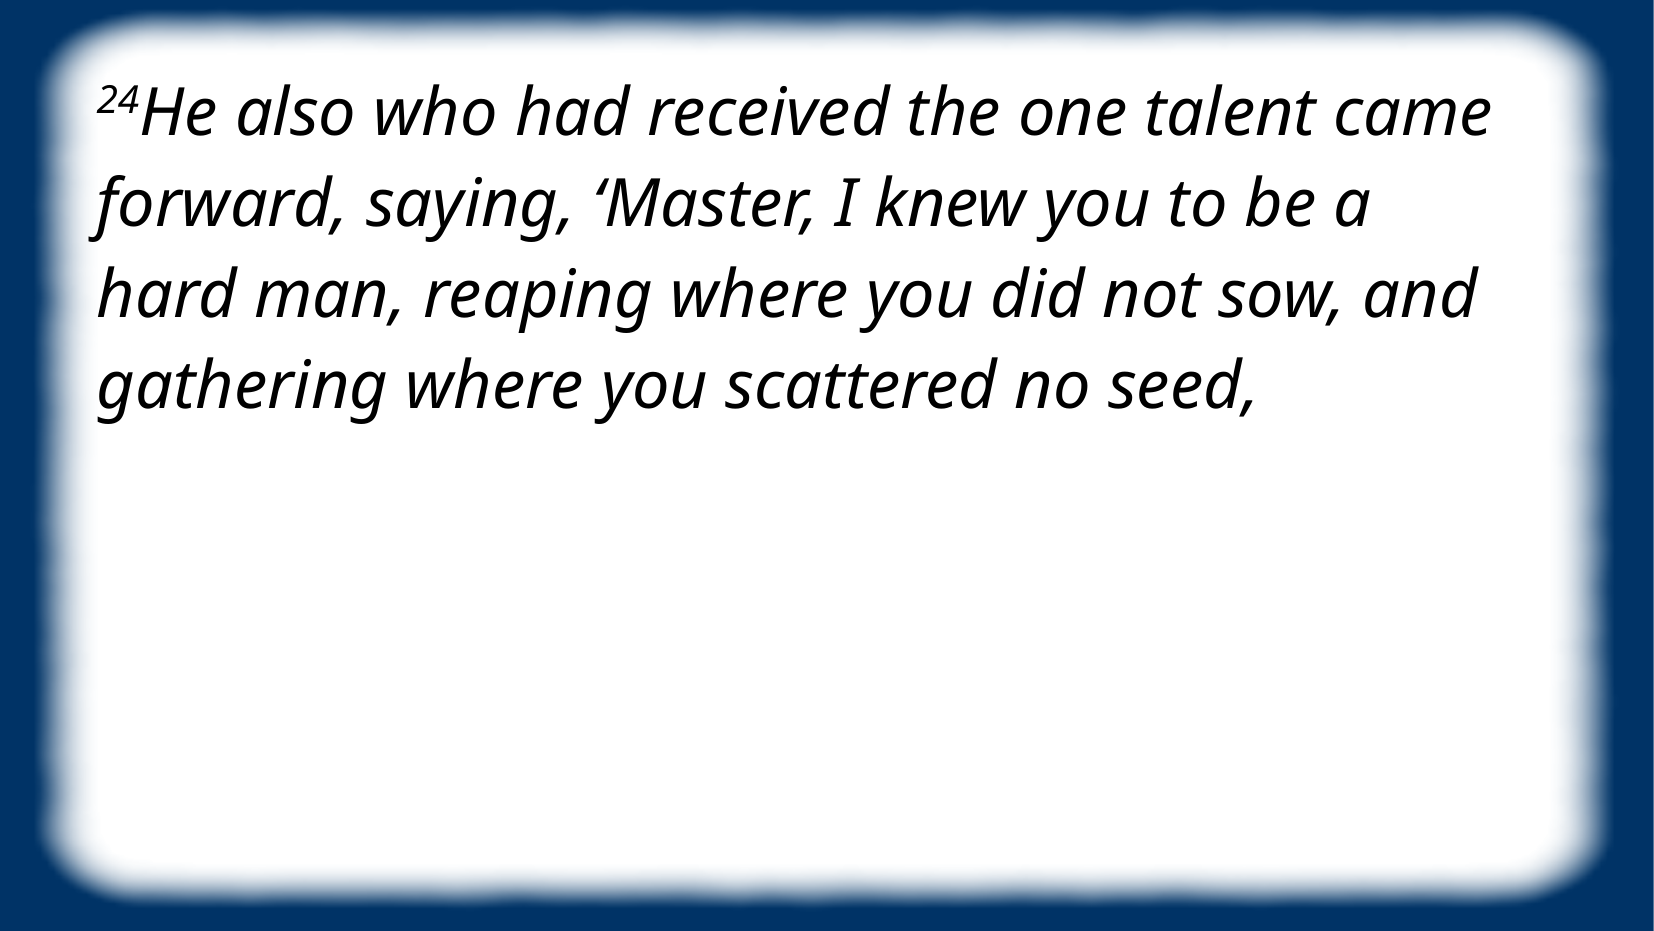

24He also who had received the one talent came forward, saying, ‘Master, I knew you to be a hard man, reaping where you did not sow, and gathering where you scattered no seed,